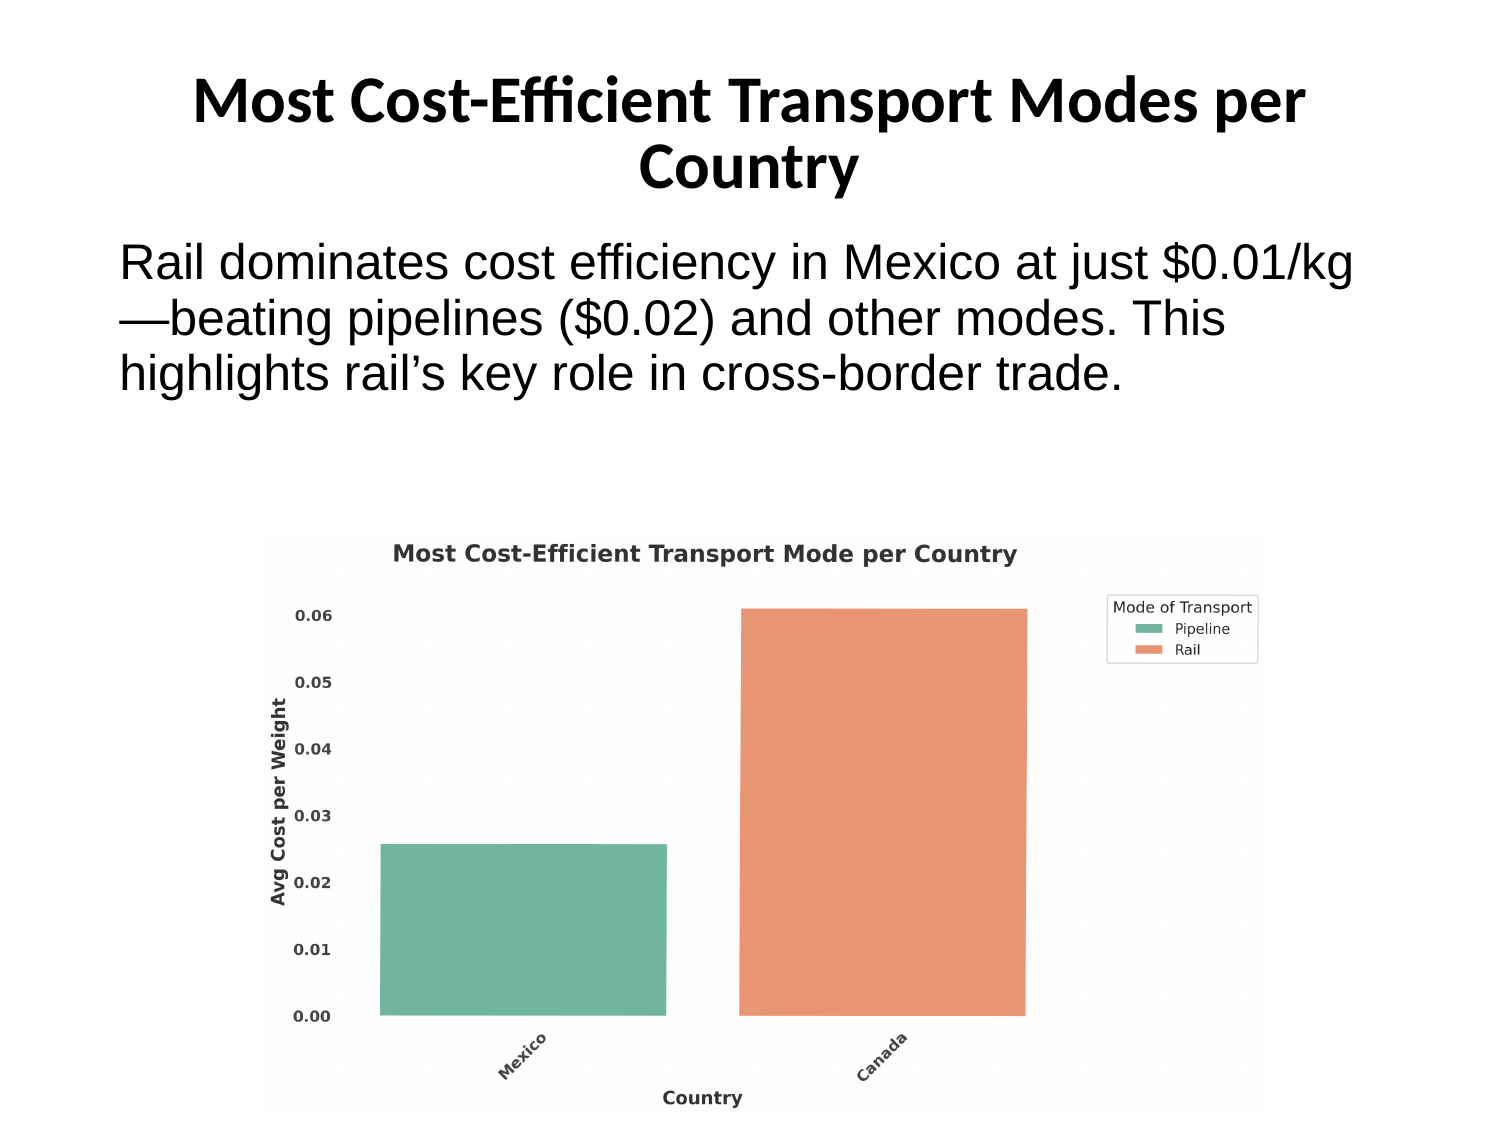

# Most Cost-Efficient Transport Modes per Country
Rail dominates cost efficiency in Mexico at just $0.01/kg—beating pipelines ($0.02) and other modes. This highlights rail’s key role in cross-border trade.